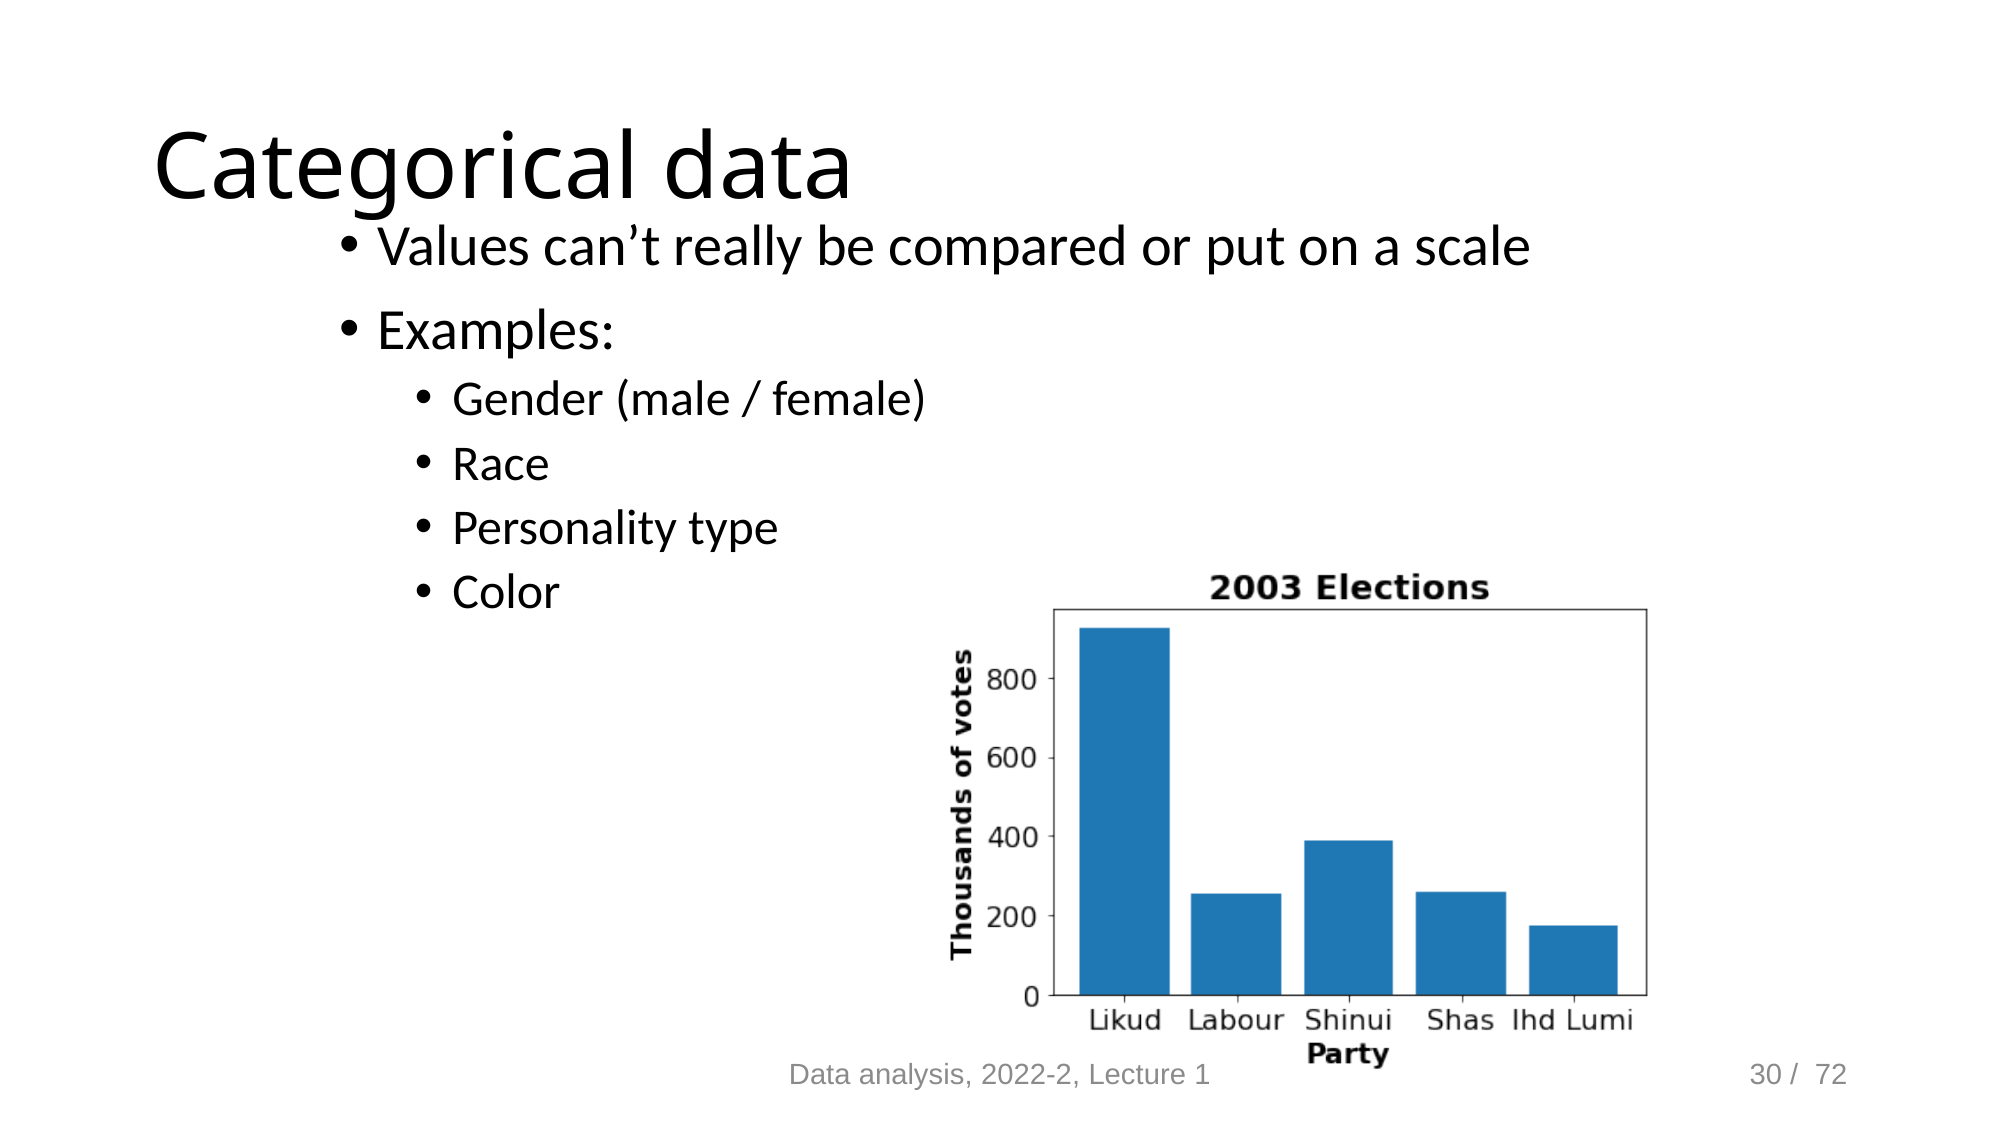

# Categorical data
Values can’t really be compared or put on a scale
Examples:
Gender (male / female)
Race
Personality type
Color
Data analysis, 2022-2, Lecture 1